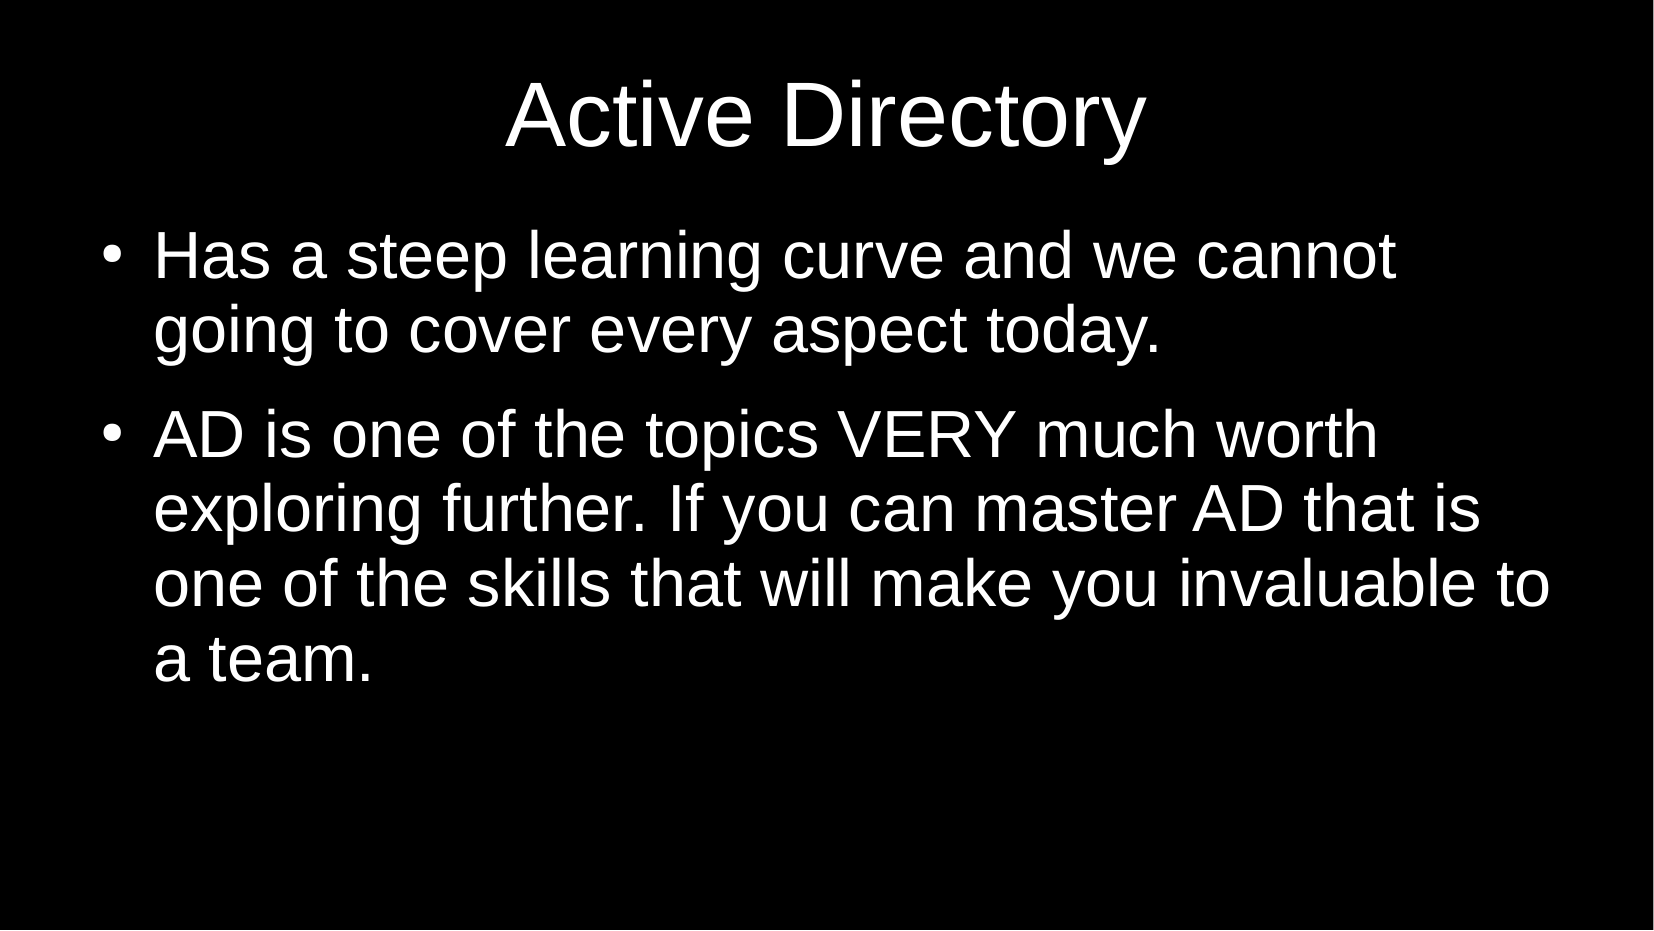

# Active Directory
Has a steep learning curve and we cannot going to cover every aspect today.
AD is one of the topics VERY much worth exploring further. If you can master AD that is one of the skills that will make you invaluable to a team.